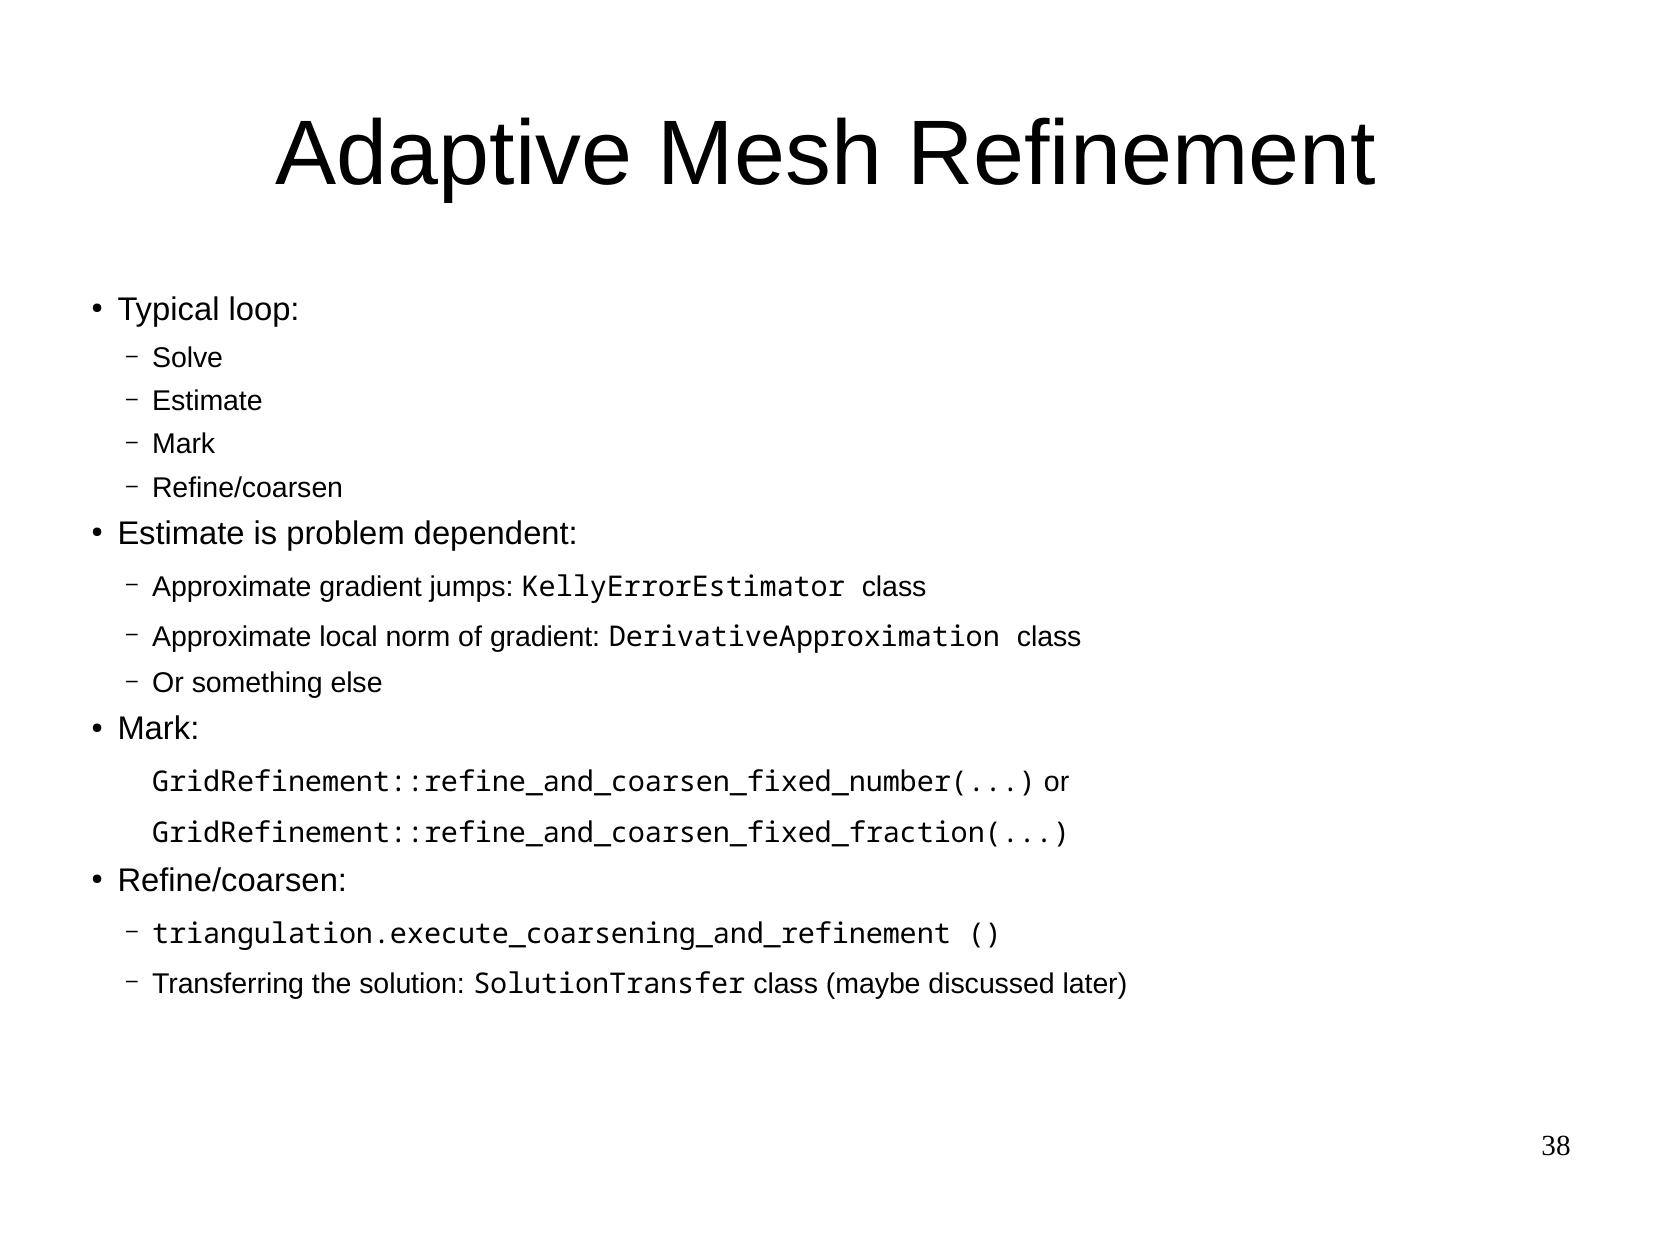

# Adaptive Mesh Refinement
Typical loop:
Solve
Estimate
Mark
Refine/coarsen
Estimate is problem dependent:
Approximate gradient jumps: KellyErrorEstimator class
Approximate local norm of gradient: DerivativeApproximation class
Or something else
Mark:
GridRefinement::refine_and_coarsen_fixed_number(...) or
GridRefinement::refine_and_coarsen_fixed_fraction(...)
Refine/coarsen:
triangulation.execute_coarsening_and_refinement ()
Transferring the solution: SolutionTransfer class (maybe discussed later)
38